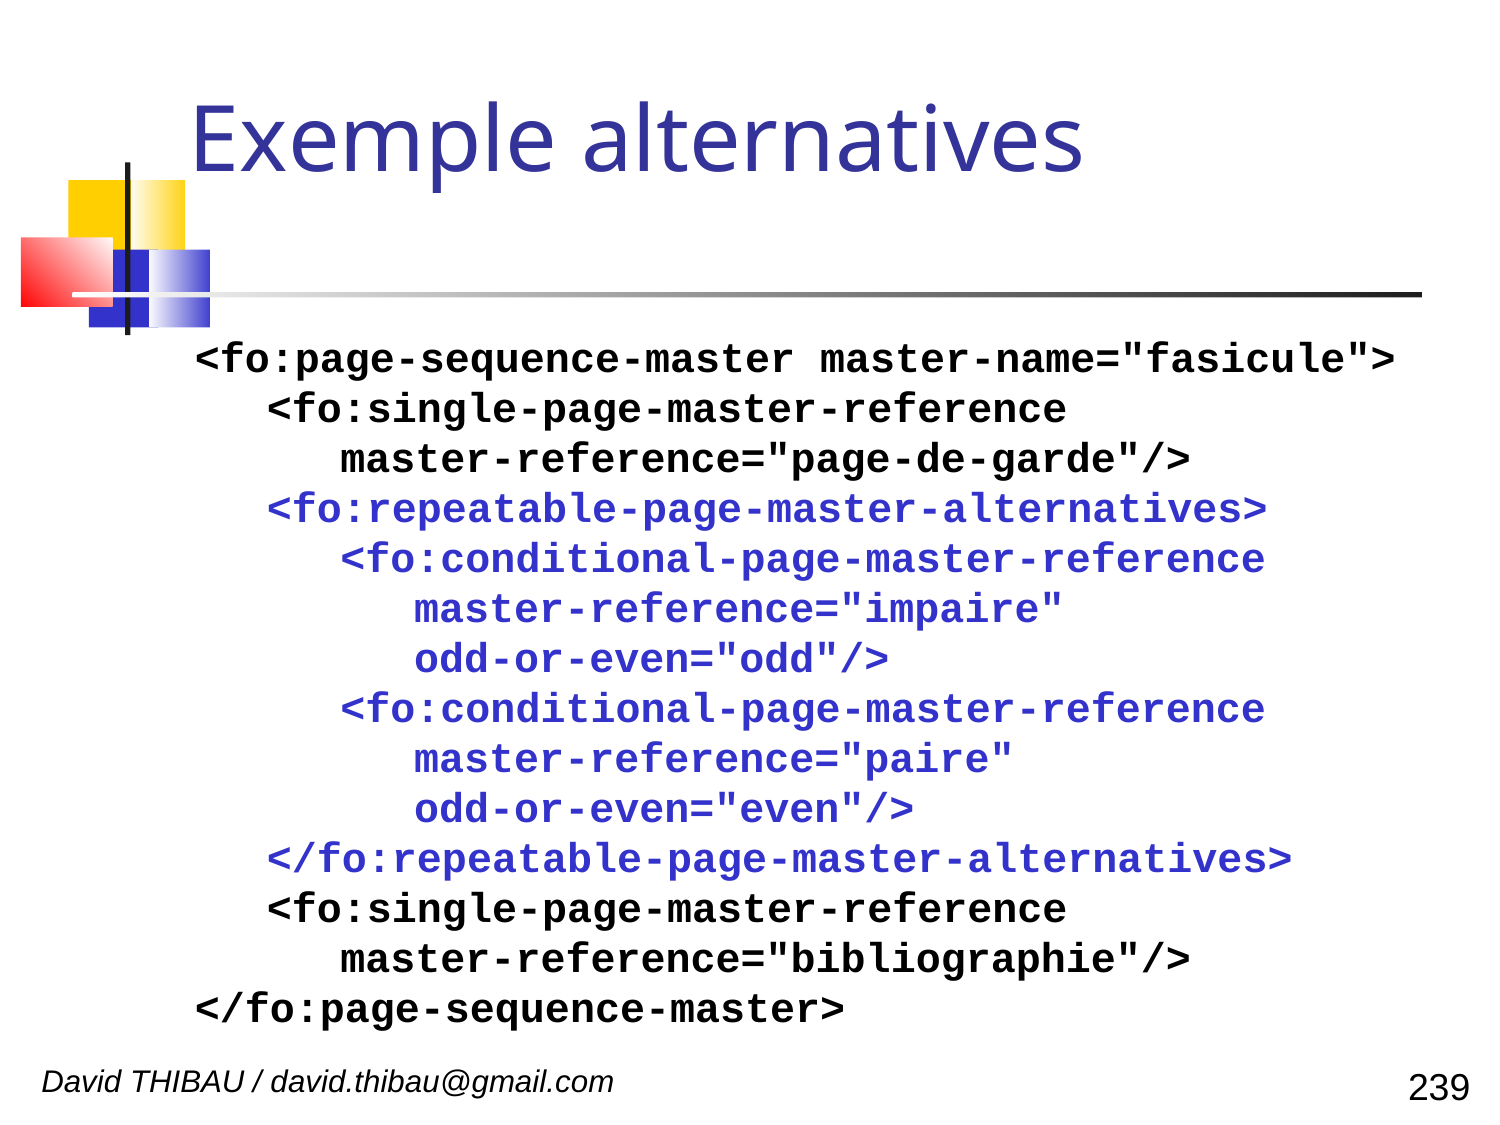

# Exemple alternatives
<fo:page-sequence-master master-name="fasicule">
		<fo:single-page-master-reference
		master-reference="page-de-garde"/>
		<fo:repeatable-page-master-alternatives>
			<fo:conditional-page-master-reference
			master-reference="impaire"
			odd-or-even="odd"/>
		<fo:conditional-page-master-reference
			master-reference="paire"
			odd-or-even="even"/>
	</fo:repeatable-page-master-alternatives>
		<fo:single-page-master-reference
		master-reference="bibliographie"/>
</fo:page-sequence-master>